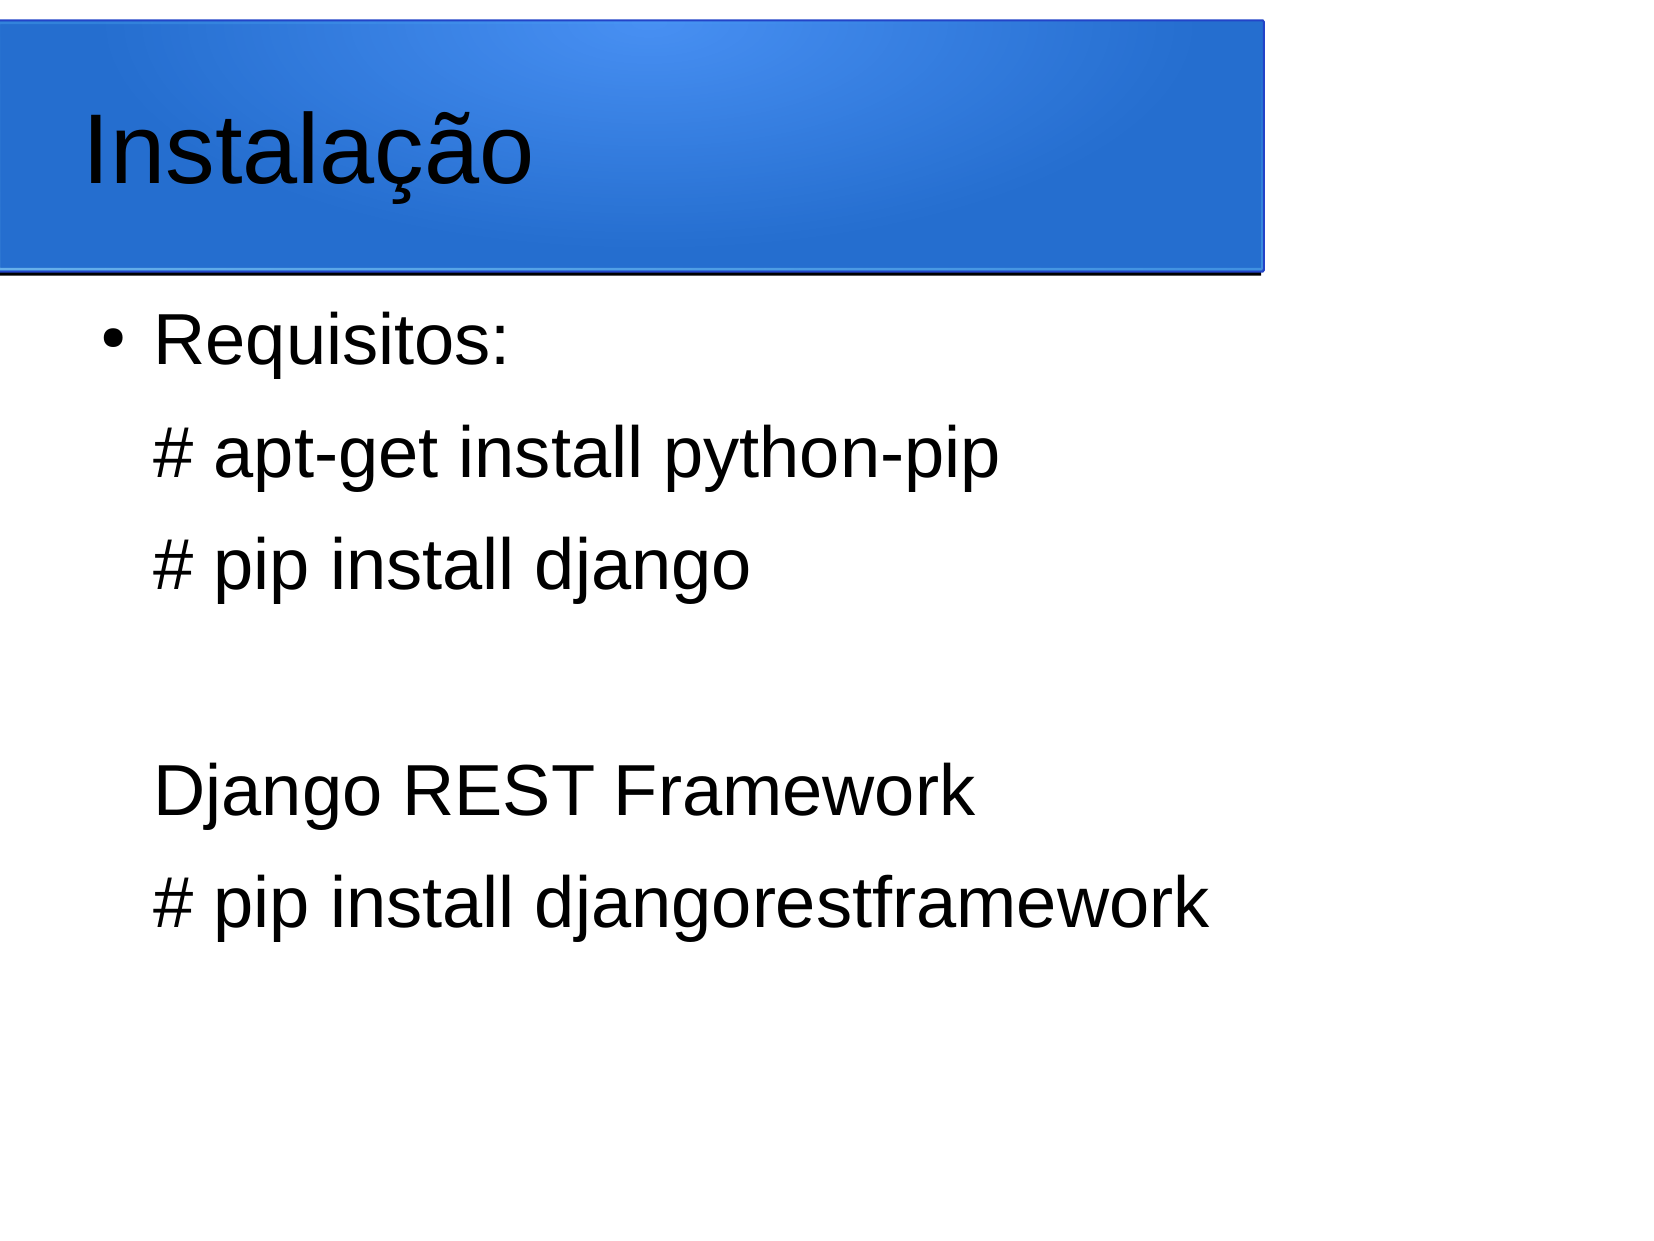

# Instalação
Requisitos:
# apt-get install python-pip
# pip install django
Django REST Framework
# pip install djangorestframework